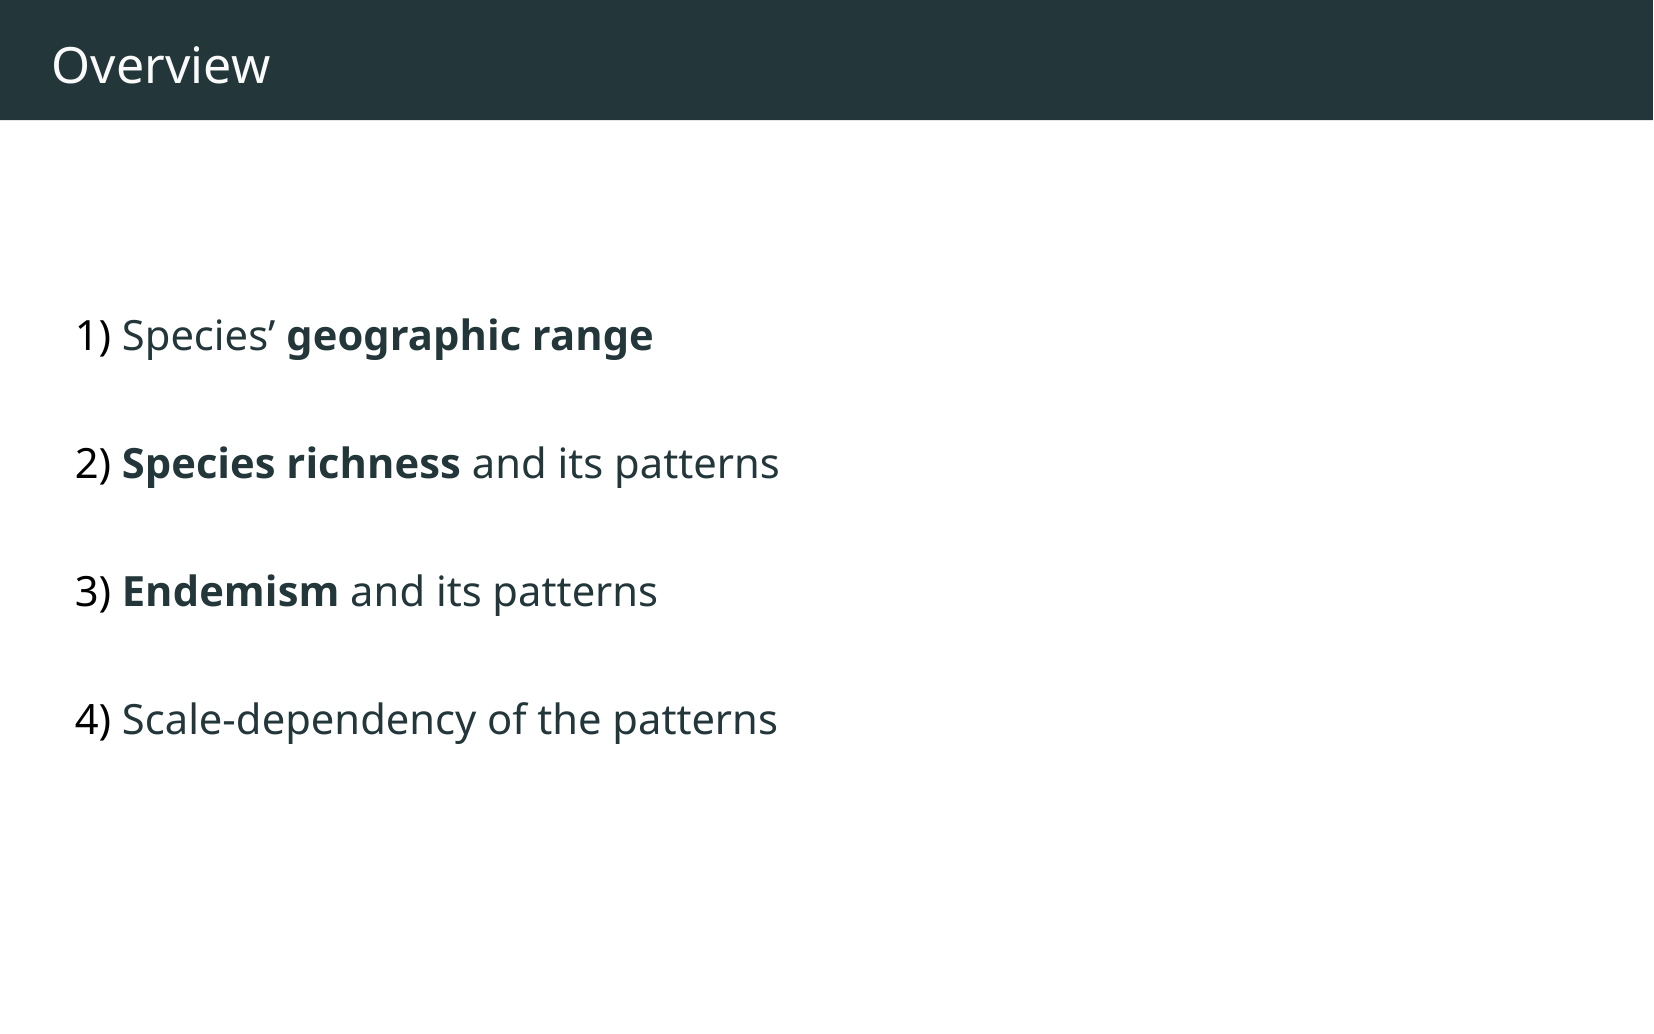

Overview
 Species’ geographic range
 Species richness and its patterns
 Endemism and its patterns
 Scale-dependency of the patterns